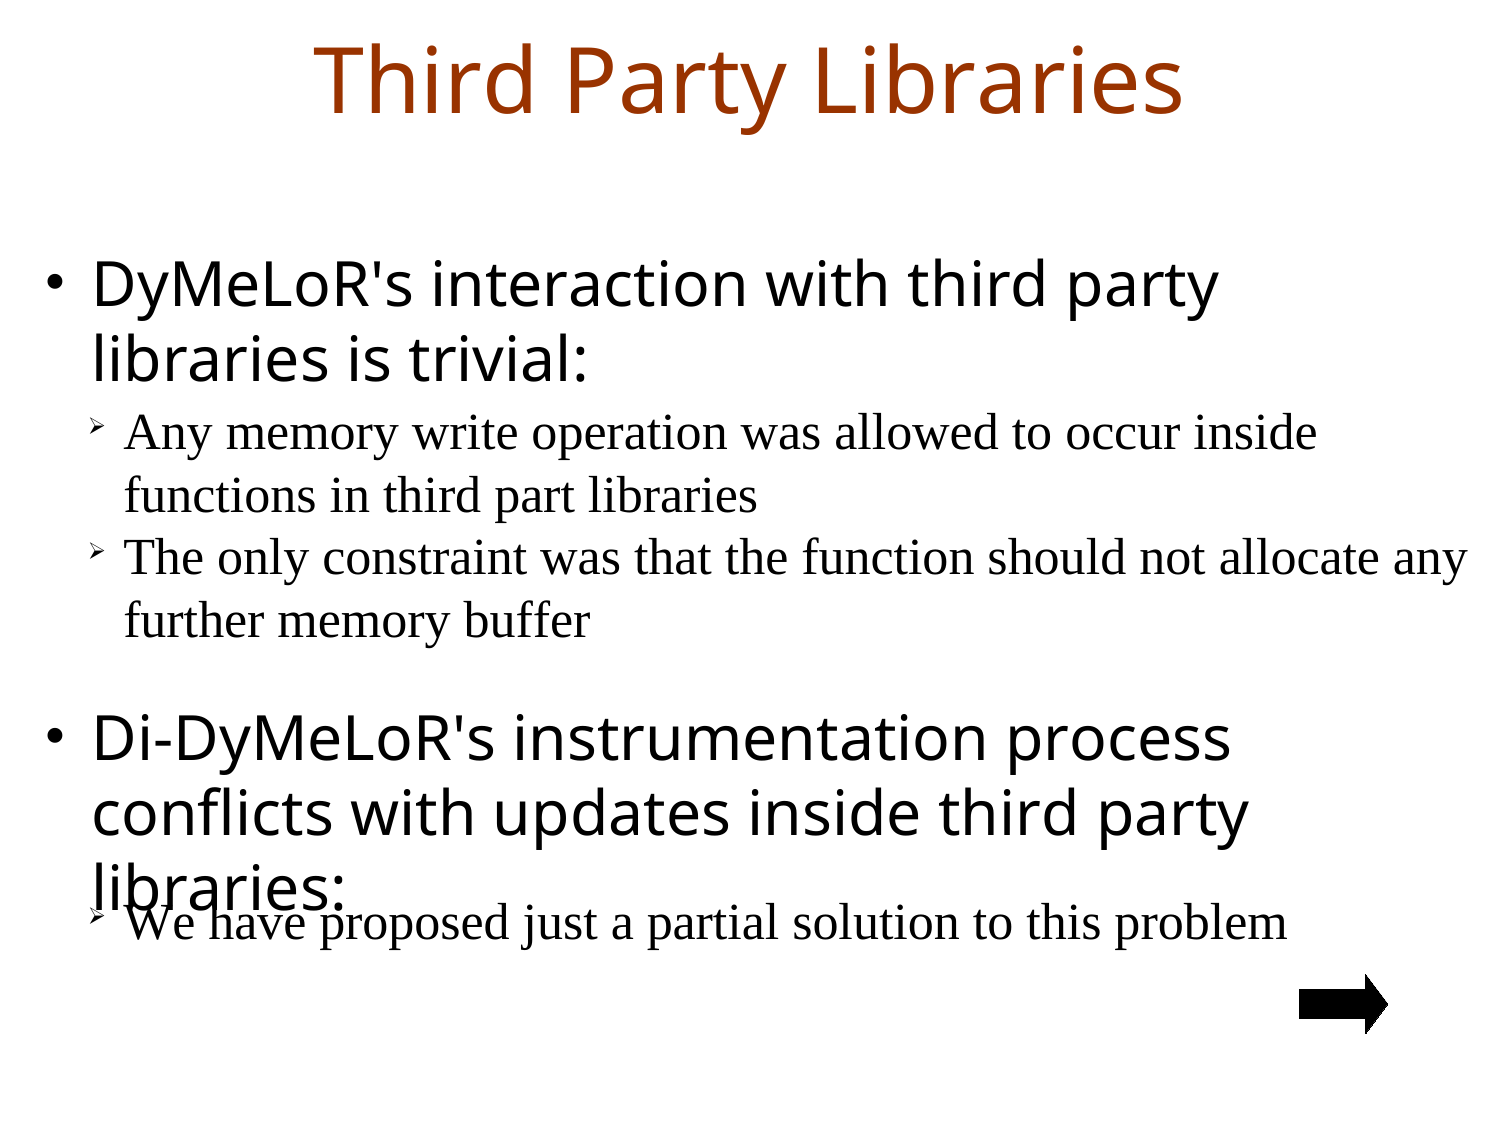

# Third Party Libraries
DyMeLoR's interaction with third party libraries is trivial:
Any memory write operation was allowed to occur inside functions in third part libraries
The only constraint was that the function should not allocate any further memory buffer
Di-DyMeLoR's instrumentation process conflicts with updates inside third party libraries:
We have proposed just a partial solution to this problem